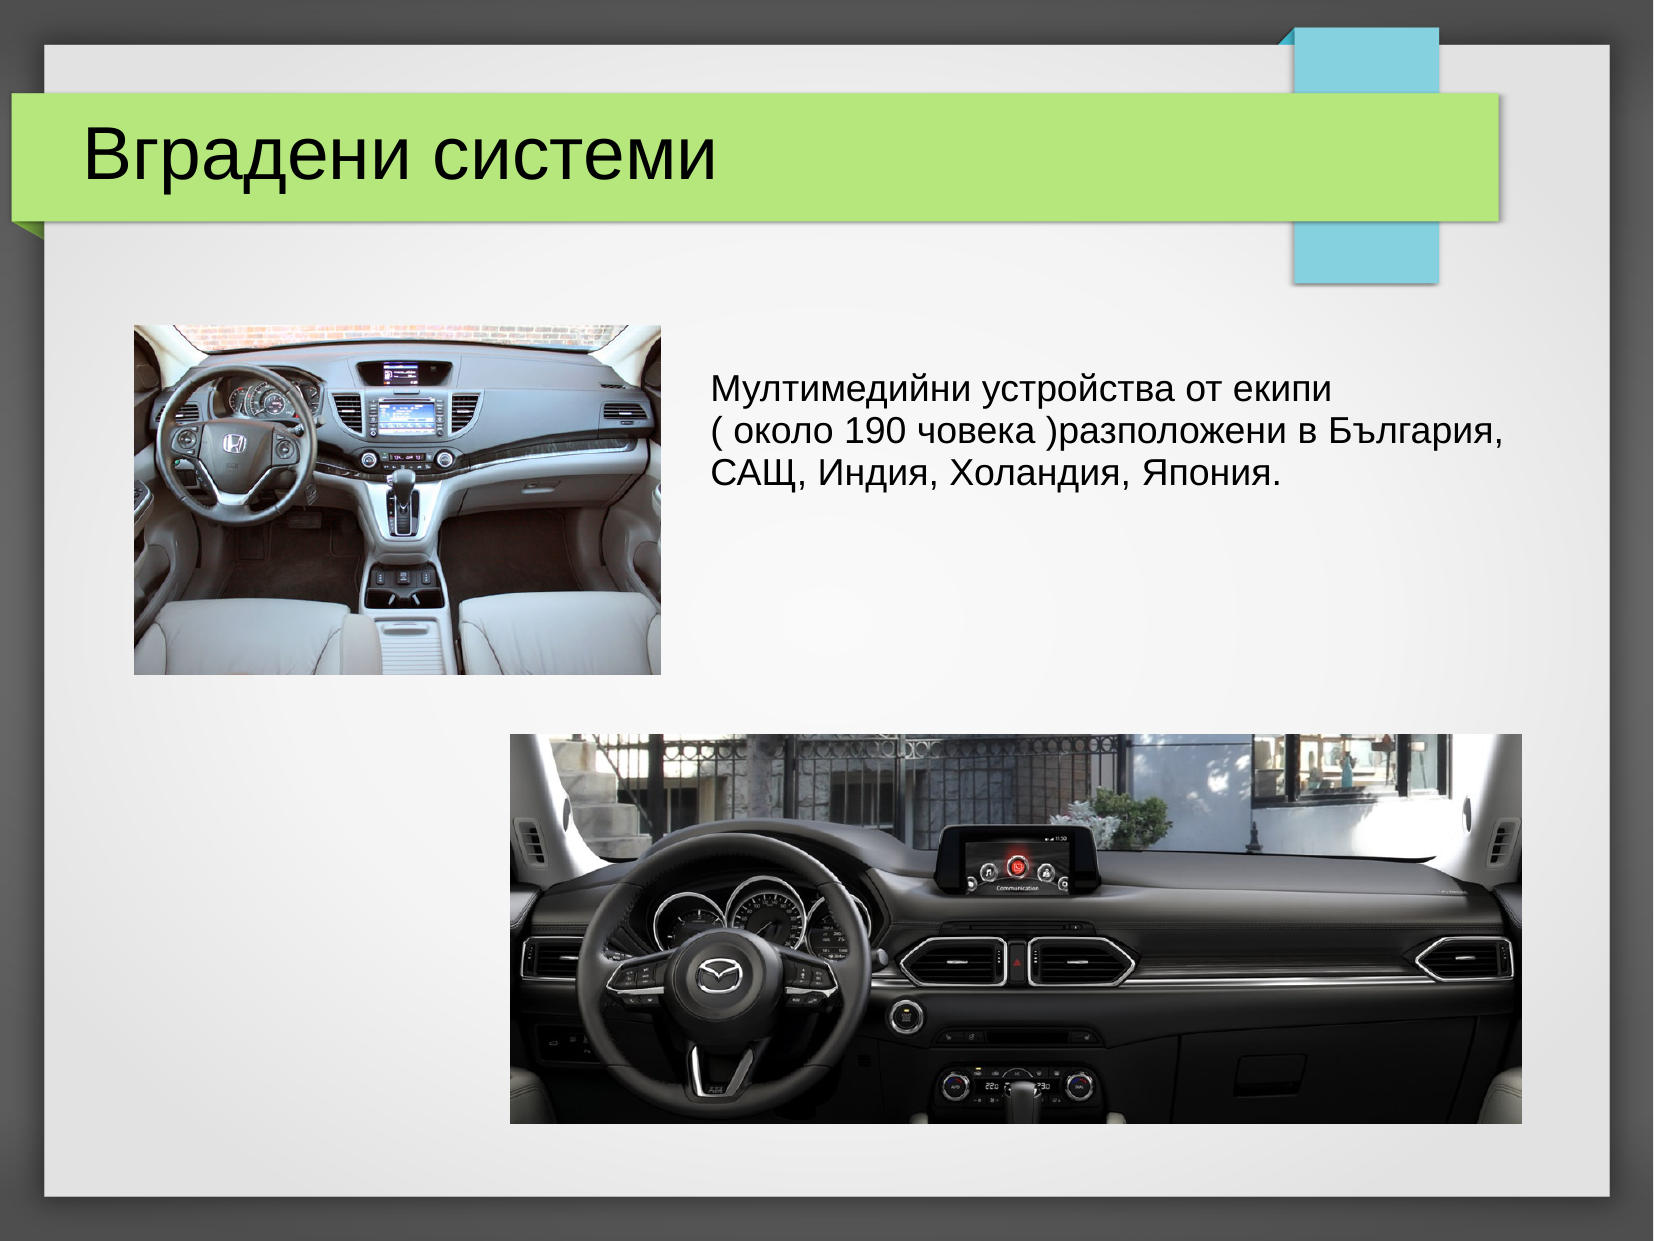

# Вградени системи
Мултимедийни устройства от екипи
( около 190 човека )разположени в България,
САЩ, Индия, Холандия, Япония.